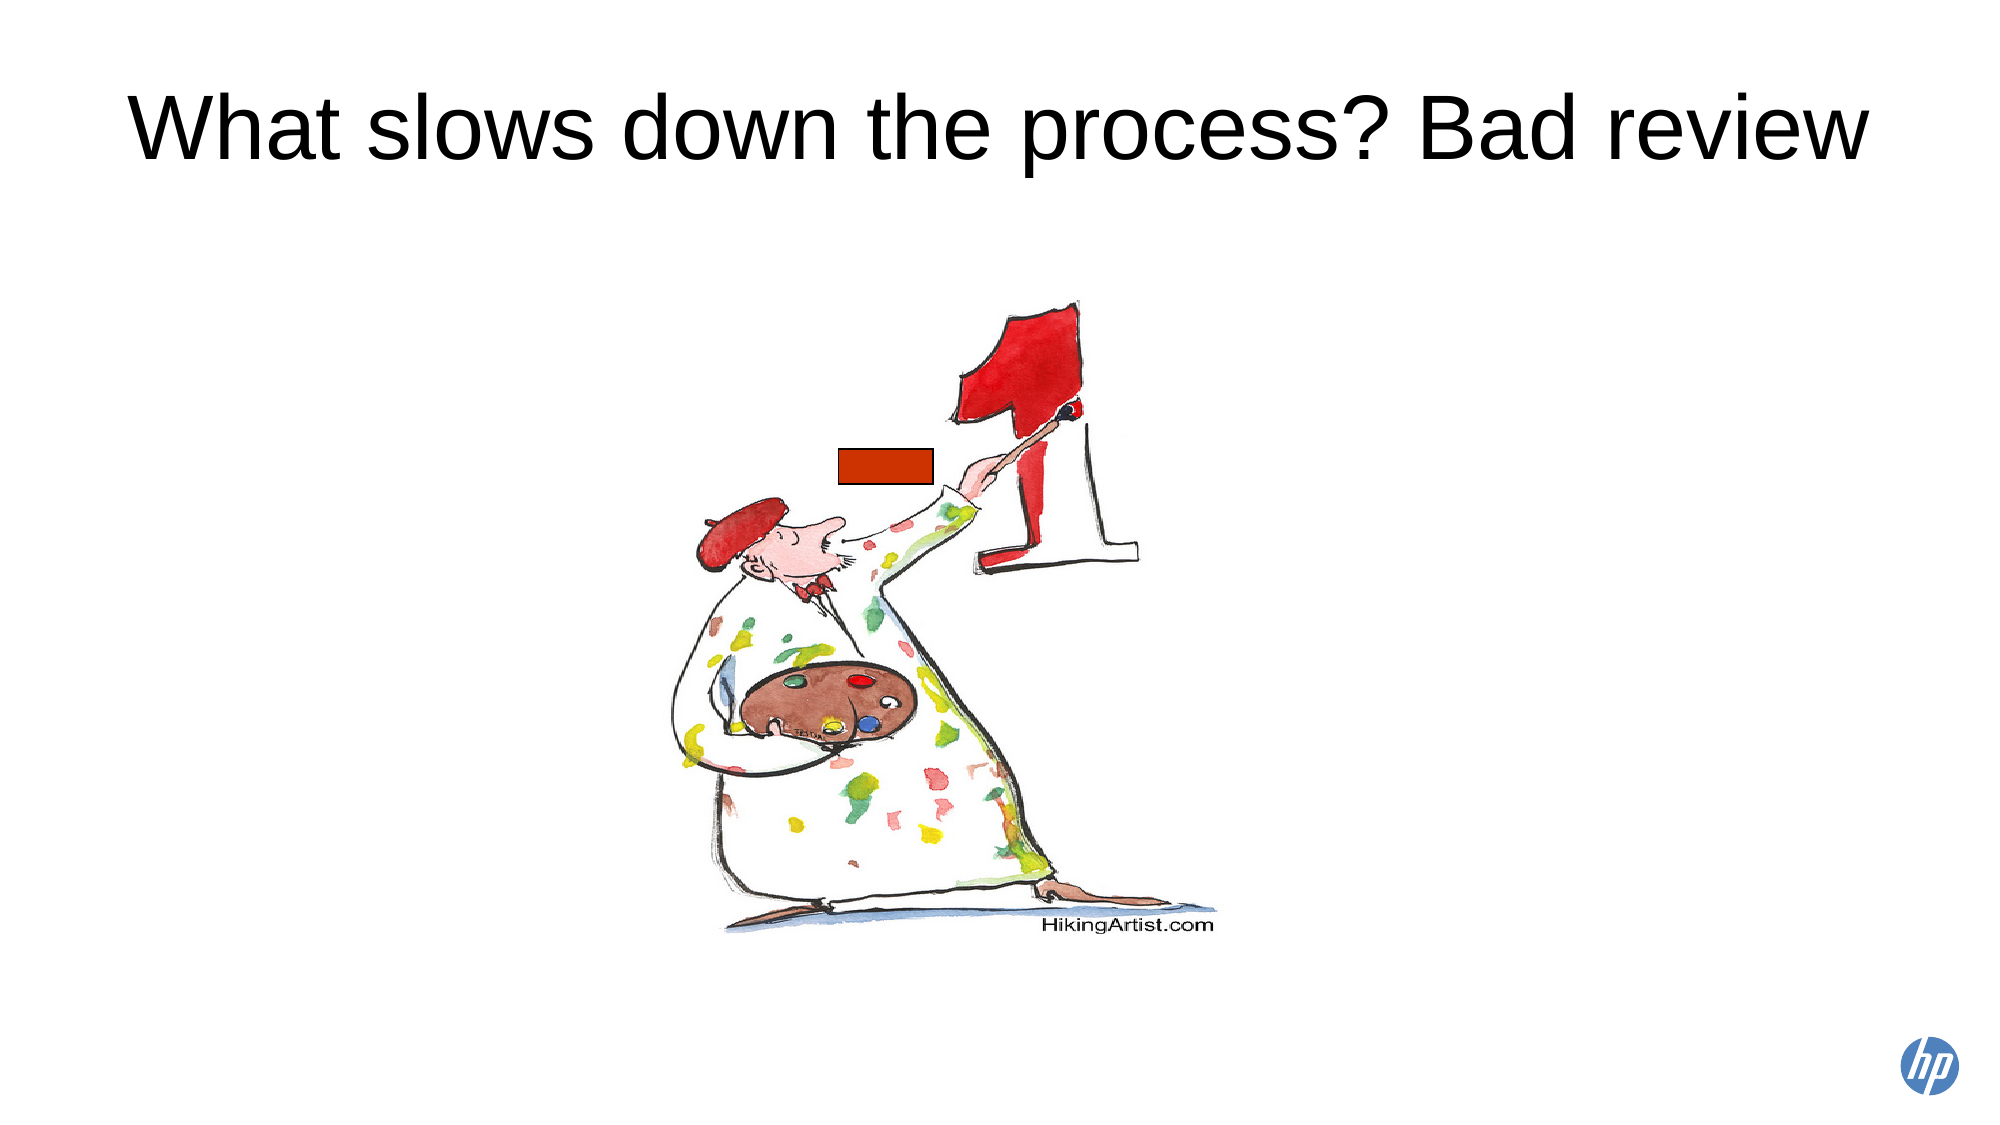

# What slows down the process? Bad review
-